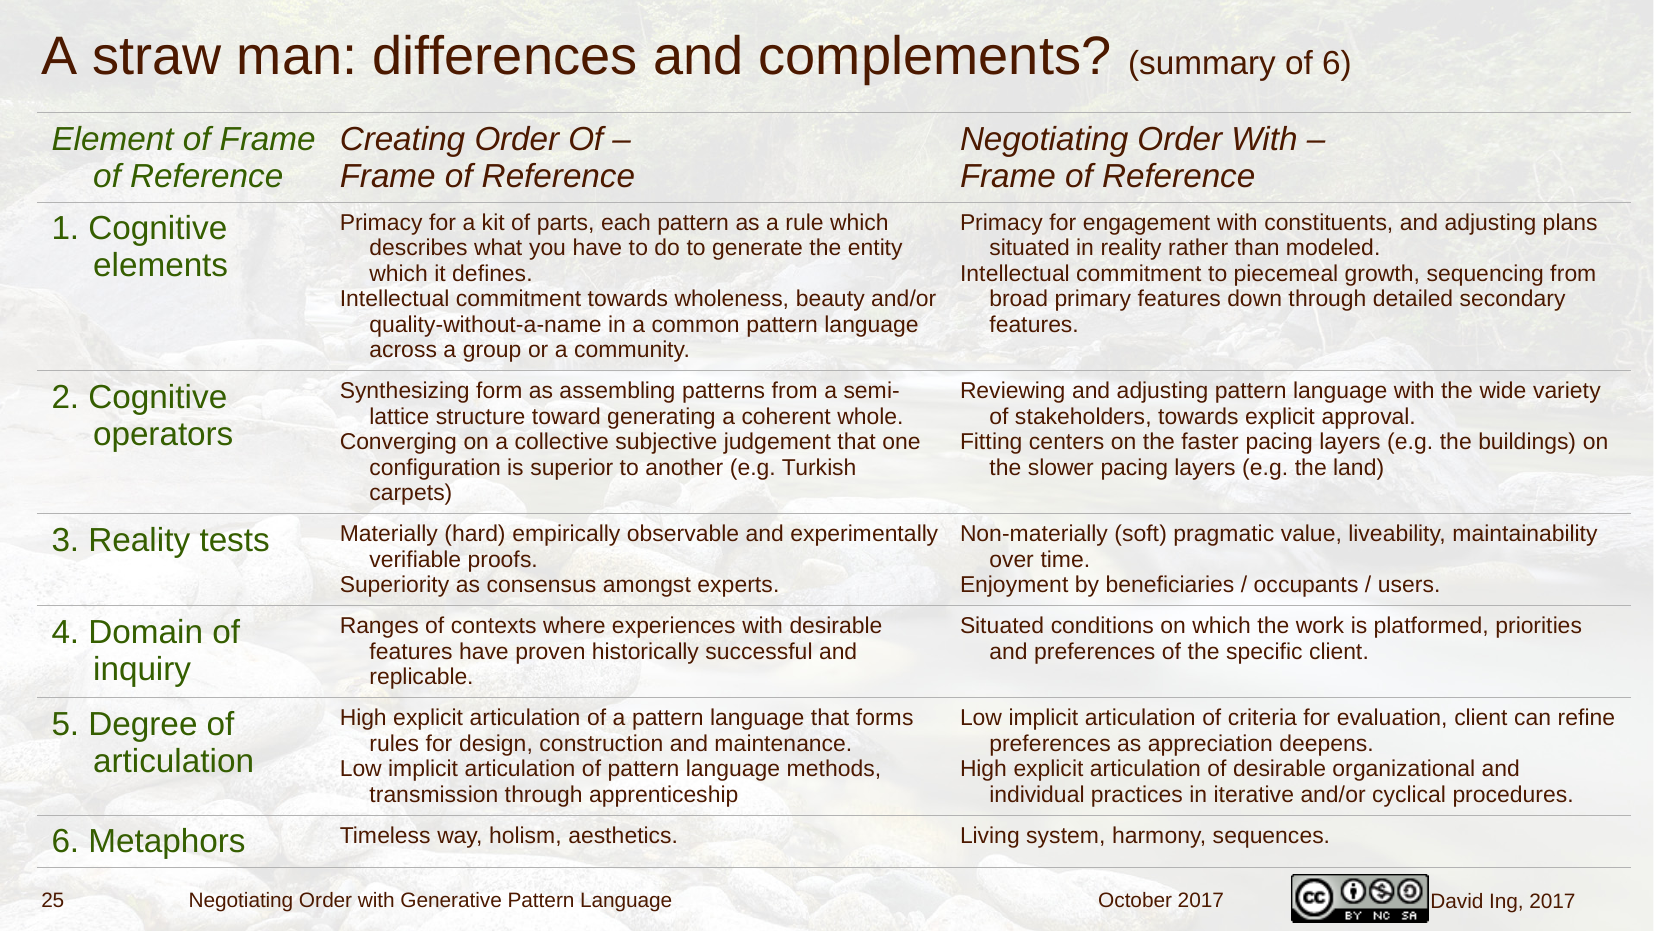

# A straw man: differences and complements? (summary of 6)
| Element of Frame of Reference | Creating Order Of – Frame of Reference | Negotiating Order With – Frame of Reference |
| --- | --- | --- |
| 1. Cognitive elements | Primacy for a kit of parts, each pattern as a rule which describes what you have to do to generate the entity which it defines. Intellectual commitment towards wholeness, beauty and/or quality-without-a-name in a common pattern language across a group or a community. | Primacy for engagement with constituents, and adjusting plans situated in reality rather than modeled. Intellectual commitment to piecemeal growth, sequencing from broad primary features down through detailed secondary features. |
| 2. Cognitive operators | Synthesizing form as assembling patterns from a semi-lattice structure toward generating a coherent whole. Converging on a collective subjective judgement that one configuration is superior to another (e.g. Turkish carpets) | Reviewing and adjusting pattern language with the wide variety of stakeholders, towards explicit approval. Fitting centers on the faster pacing layers (e.g. the buildings) on the slower pacing layers (e.g. the land) |
| 3. Reality tests | Materially (hard) empirically observable and experimentally verifiable proofs. Superiority as consensus amongst experts. | Non-materially (soft) pragmatic value, liveability, maintainability over time. Enjoyment by beneficiaries / occupants / users. |
| 4. Domain of inquiry | Ranges of contexts where experiences with desirable features have proven historically successful and replicable. | Situated conditions on which the work is platformed, priorities and preferences of the specific client. |
| 5. Degree of articulation | High explicit articulation of a pattern language that forms rules for design, construction and maintenance. Low implicit articulation of pattern language methods, transmission through apprenticeship | Low implicit articulation of criteria for evaluation, client can refine preferences as appreciation deepens. High explicit articulation of desirable organizational and individual practices in iterative and/or cyclical procedures. |
| 6. Metaphors | Timeless way, holism, aesthetics. | Living system, harmony, sequences. |
Negotiating Order with Generative Pattern Language
October 2017
25